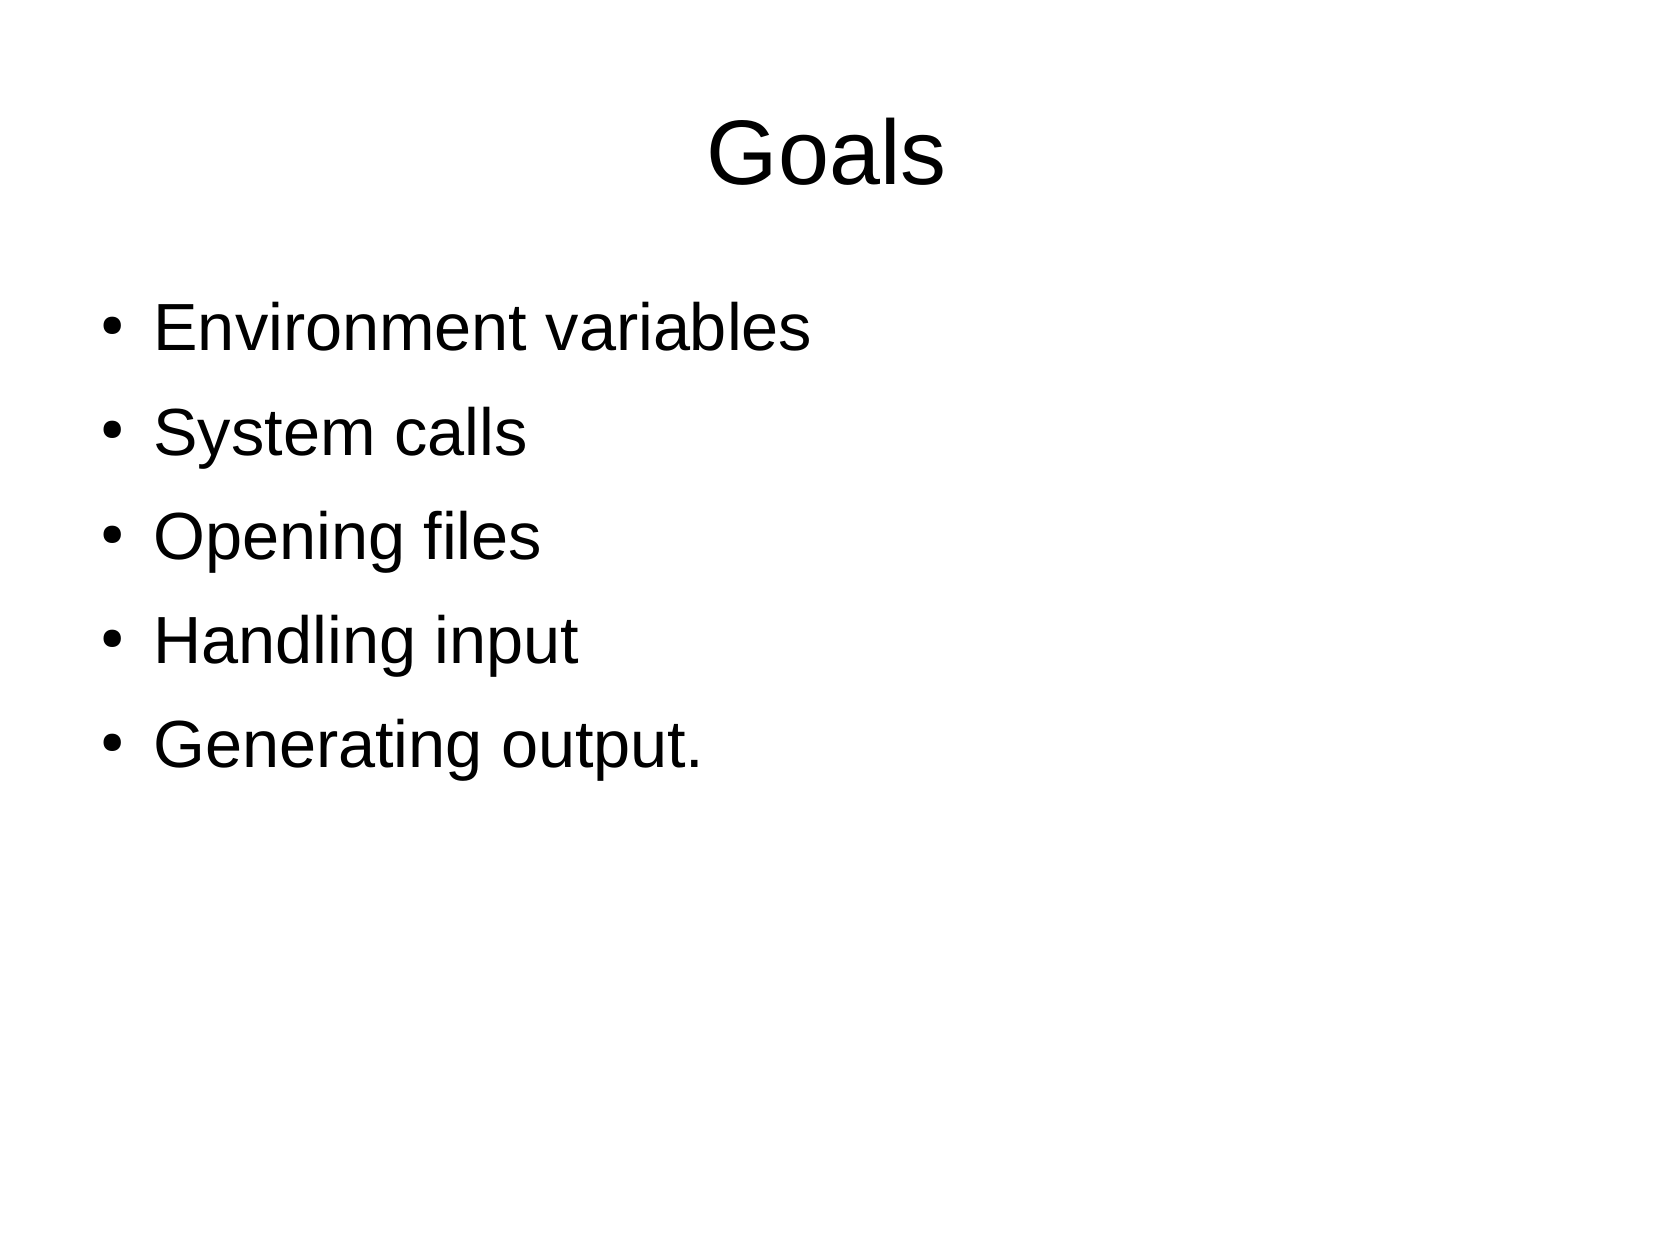

# Goals
Environment variables
System calls
Opening files
Handling input
Generating output.